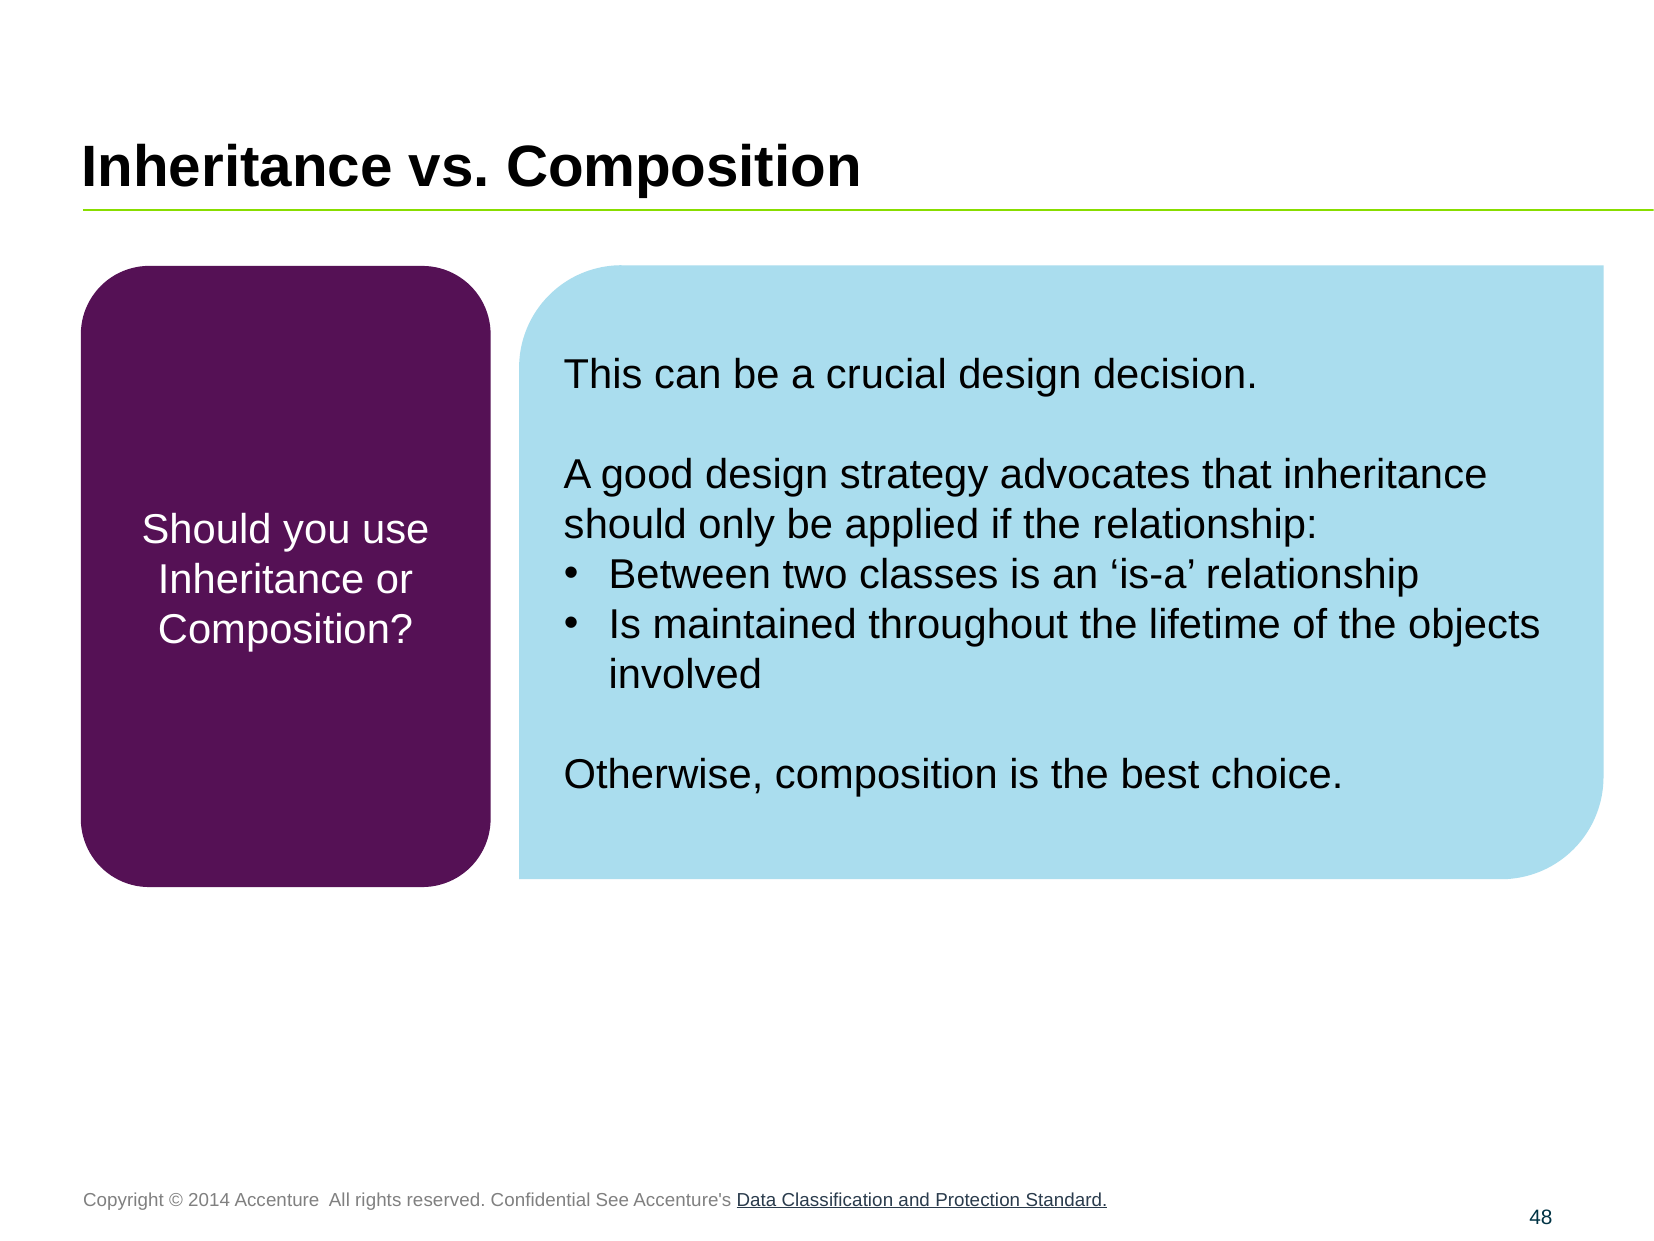

# Inheritance vs. Composition
This can be a crucial design decision.
A good design strategy advocates that inheritance should only be applied if the relationship:
Between two classes is an ‘is-a’ relationship
Is maintained throughout the lifetime of the objects involved
Otherwise, composition is the best choice.
Should you use Inheritance or Composition?
48